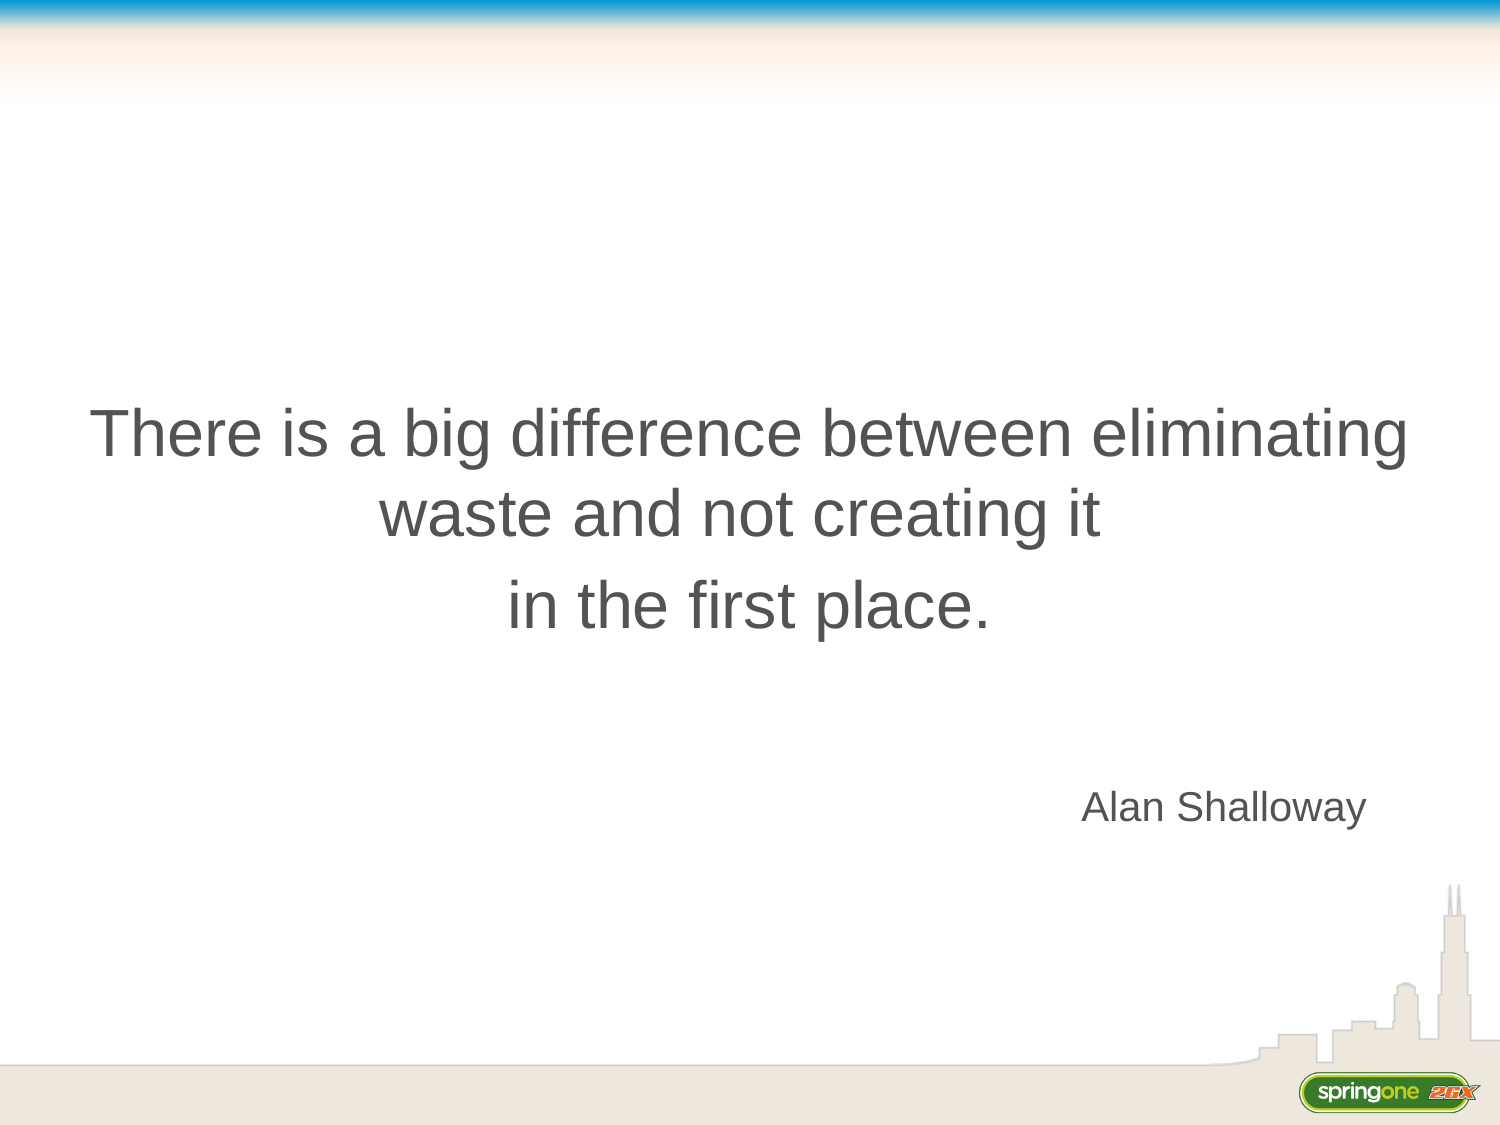

# There is a big difference between eliminating waste and not creating it
in the first place.
Alan Shalloway